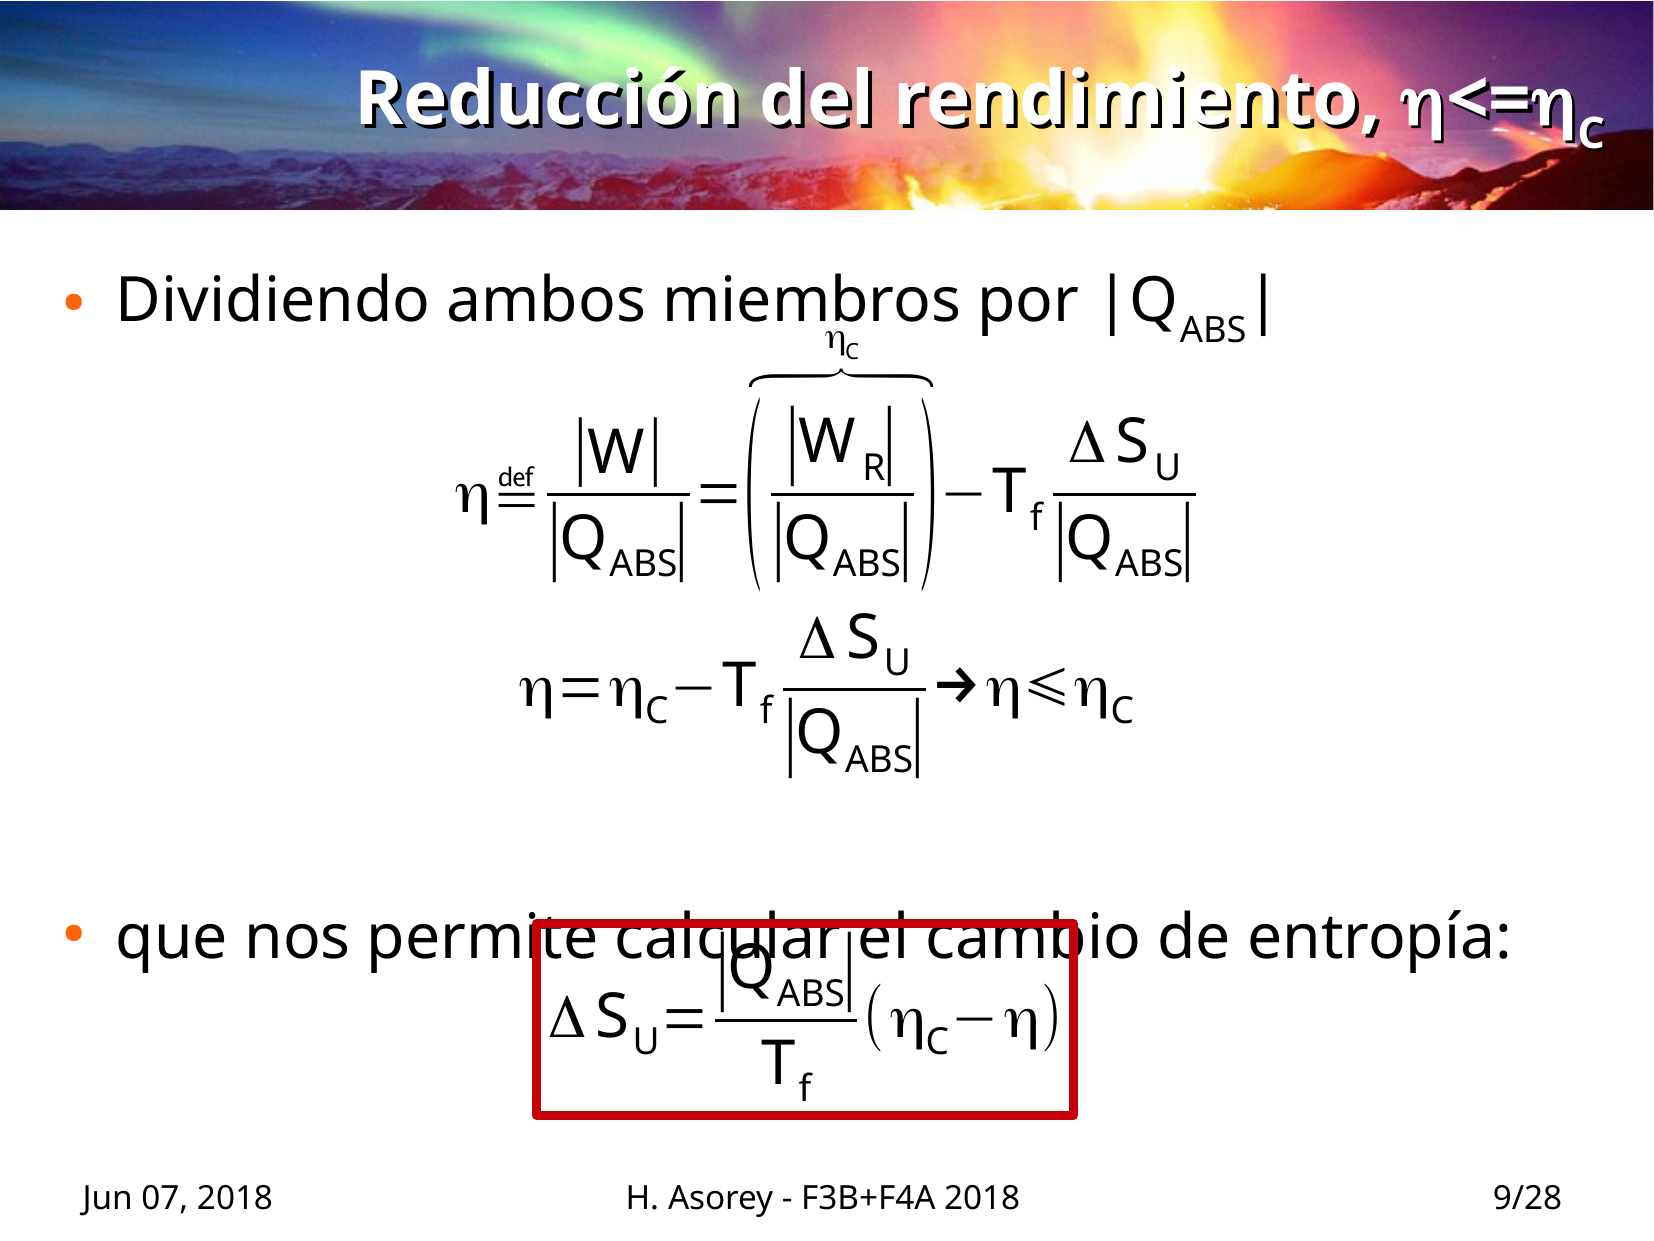

# Reducción del rendimiento, h<=hC
Dividiendo ambos miembros por |QABS|
que nos permite calcular el cambio de entropía:
Jun 07, 2018
H. Asorey - F3B+F4A 2018
9